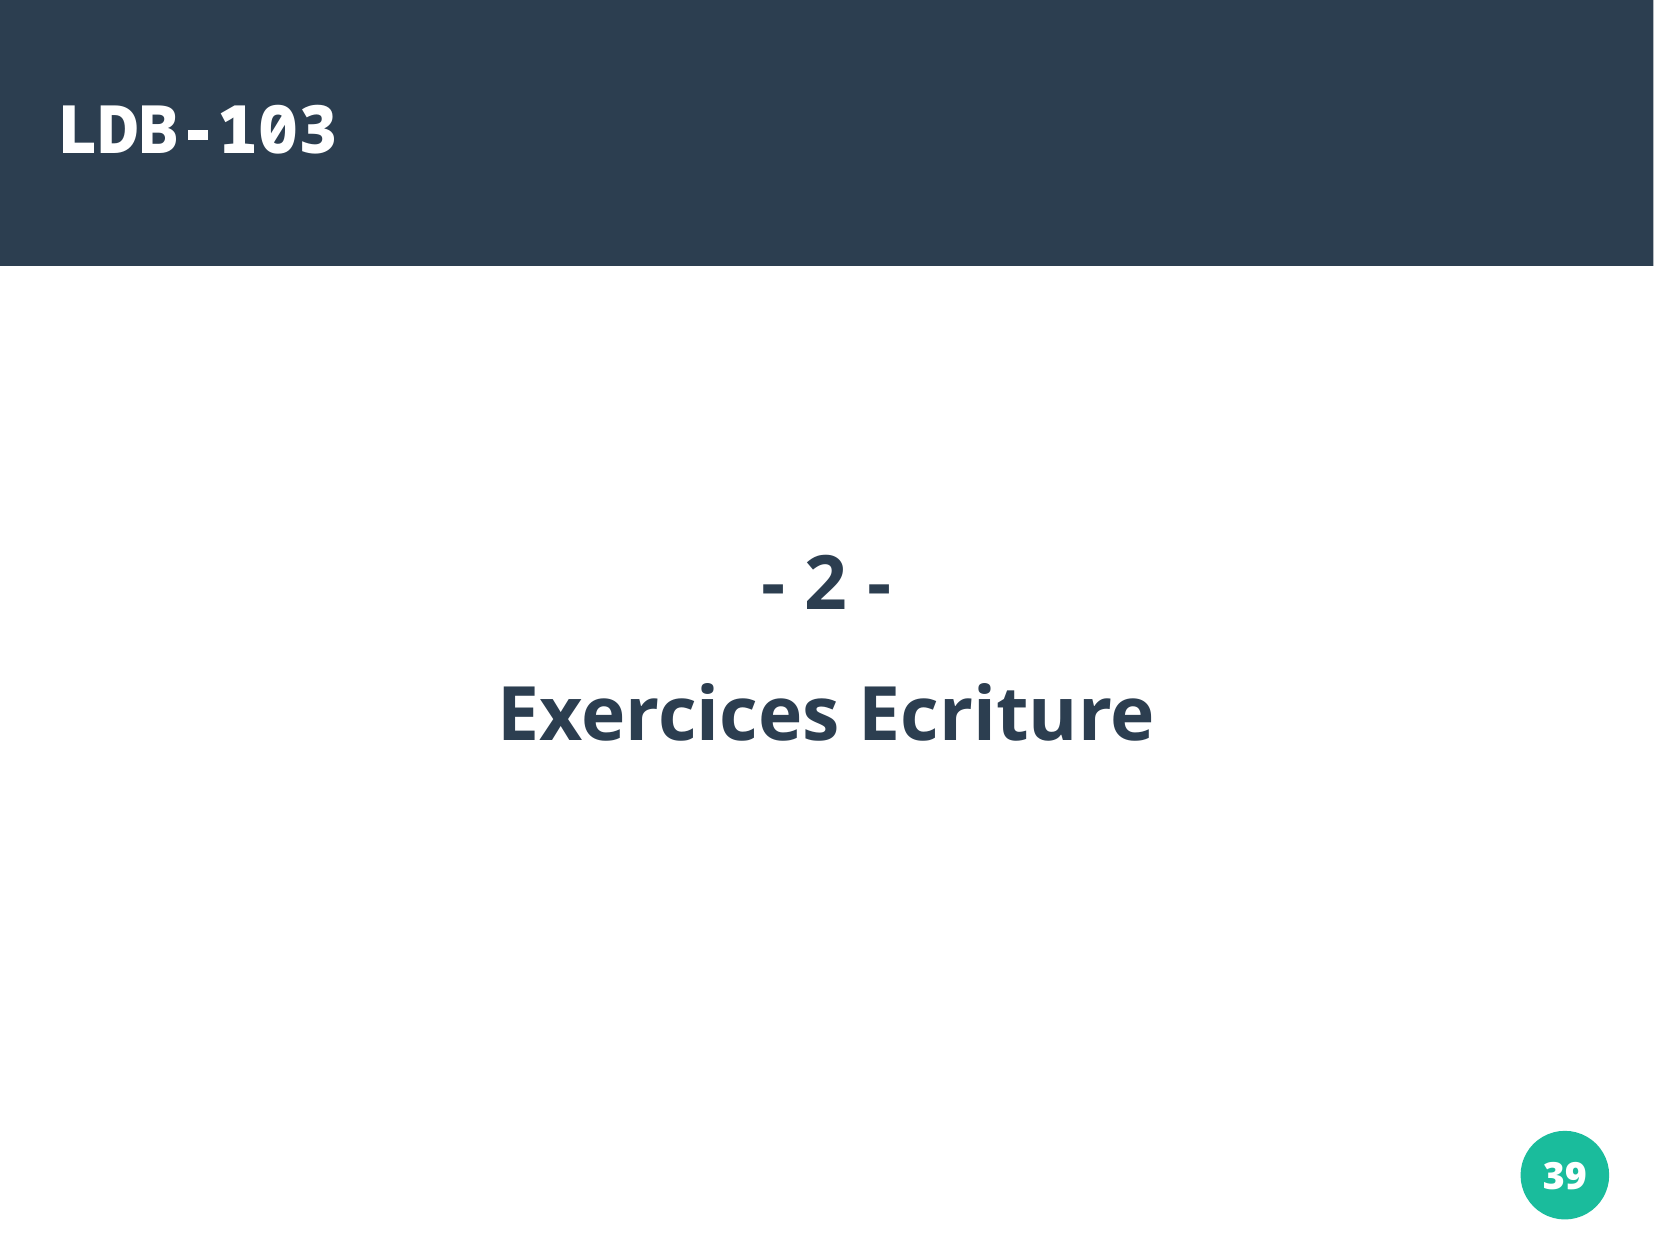

# LDB-103
- 2 -
Exercices Ecriture
39